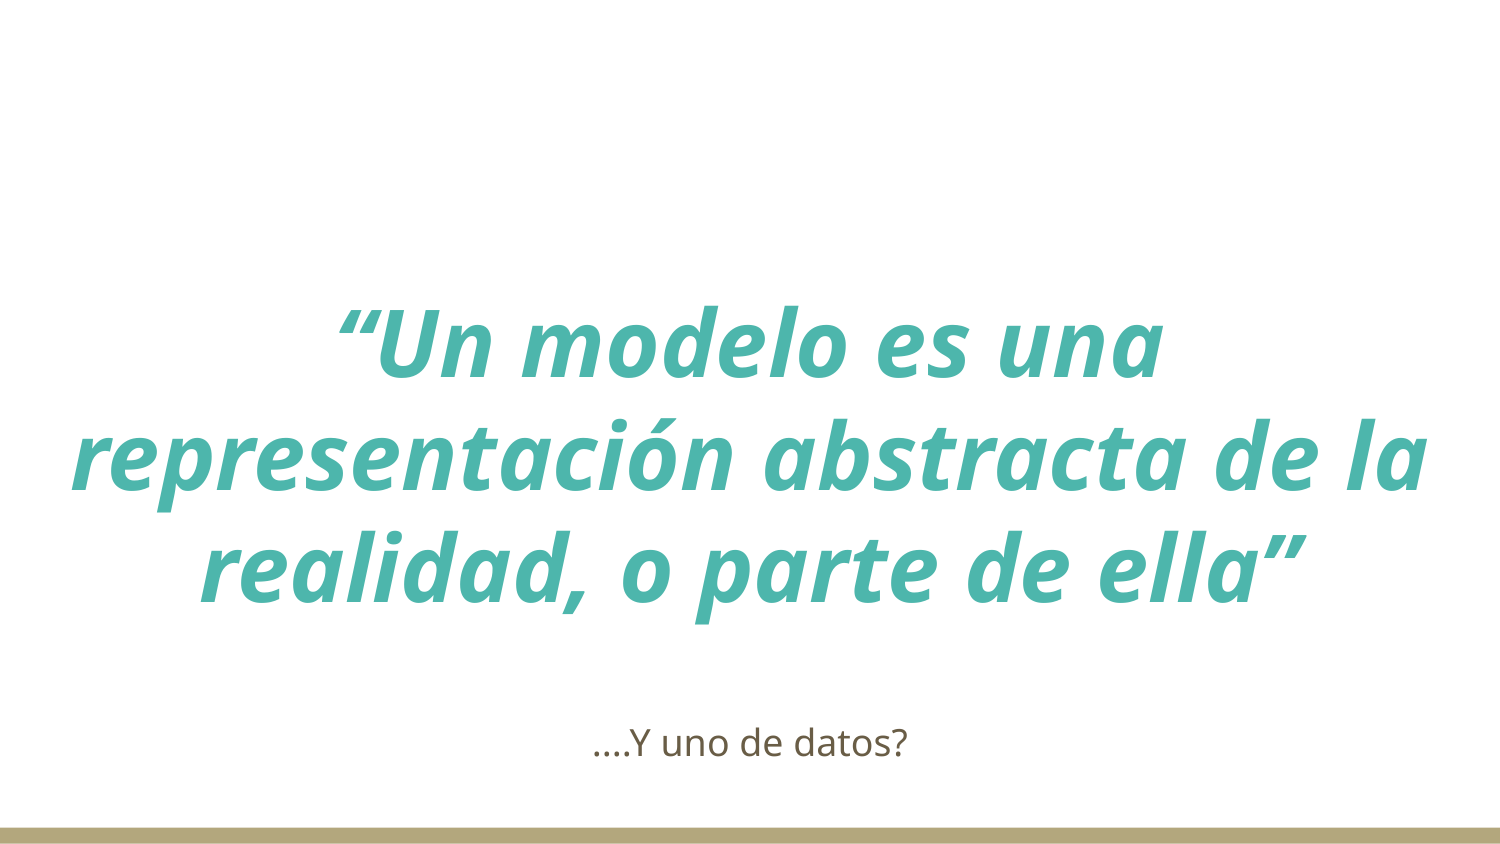

# “Un modelo es una representación abstracta de la realidad, o parte de ella”
....Y uno de datos?